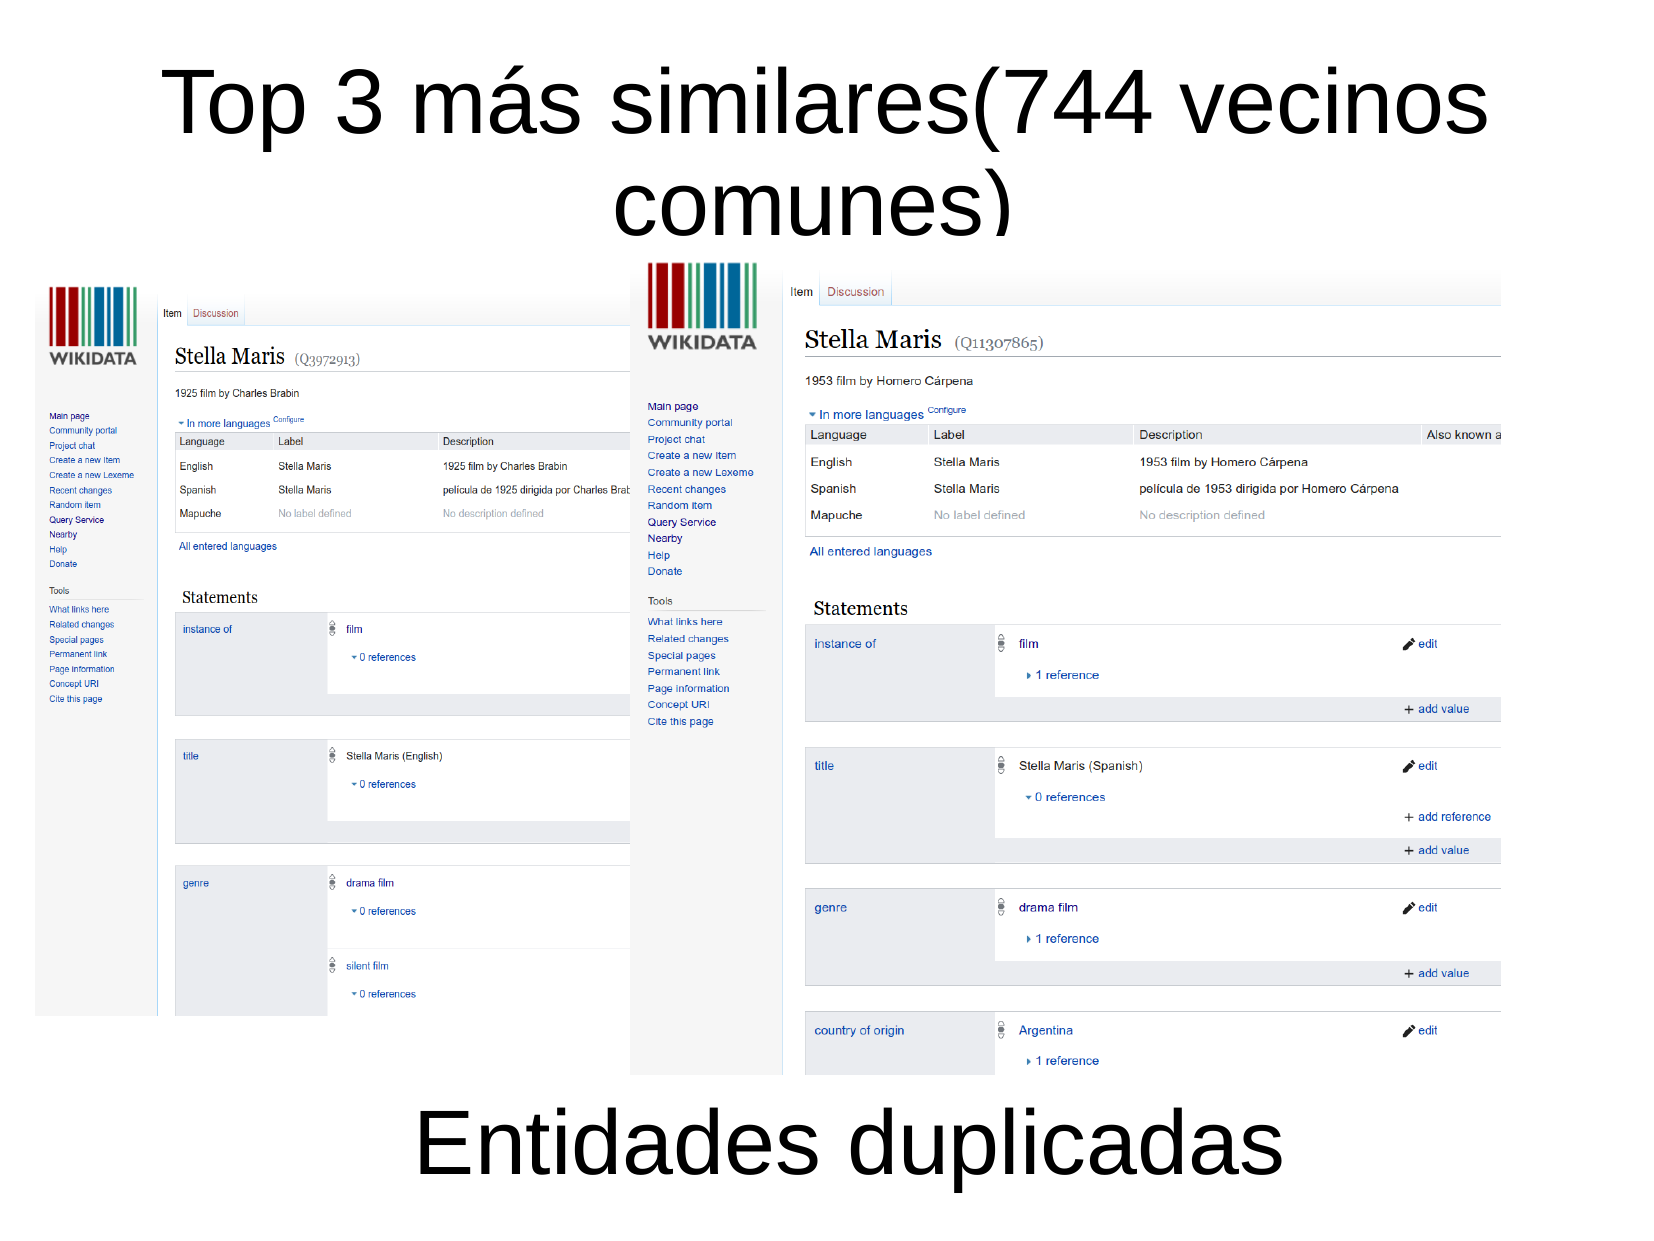

# Top 3 más similares(744 vecinos comunes)
Entidades duplicadas